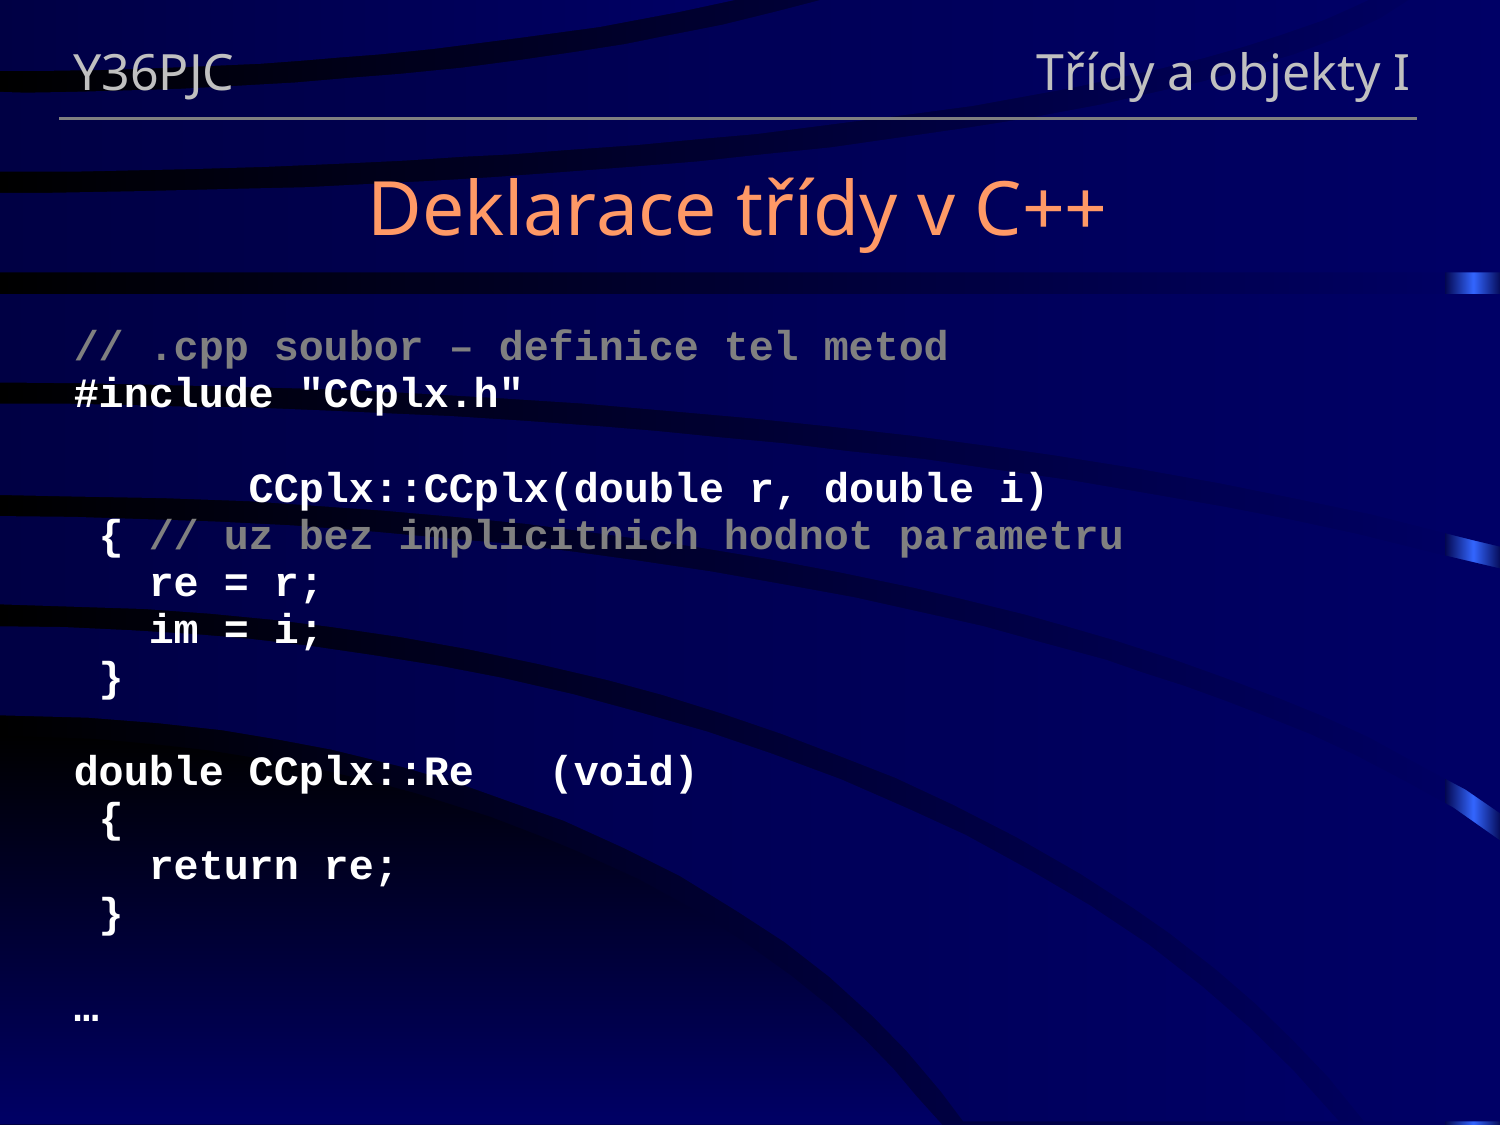

Y36PJC
Třídy a objekty I
Deklarace třídy v C++
// .cpp soubor – definice tel metod
#include "CCplx.h"
 CCplx::CCplx(double r, double i)
 { // uz bez implicitnich hodnot parametru
 re = r;
 im = i;
 }
double CCplx::Re (void)
 {
 return re;
 }
…